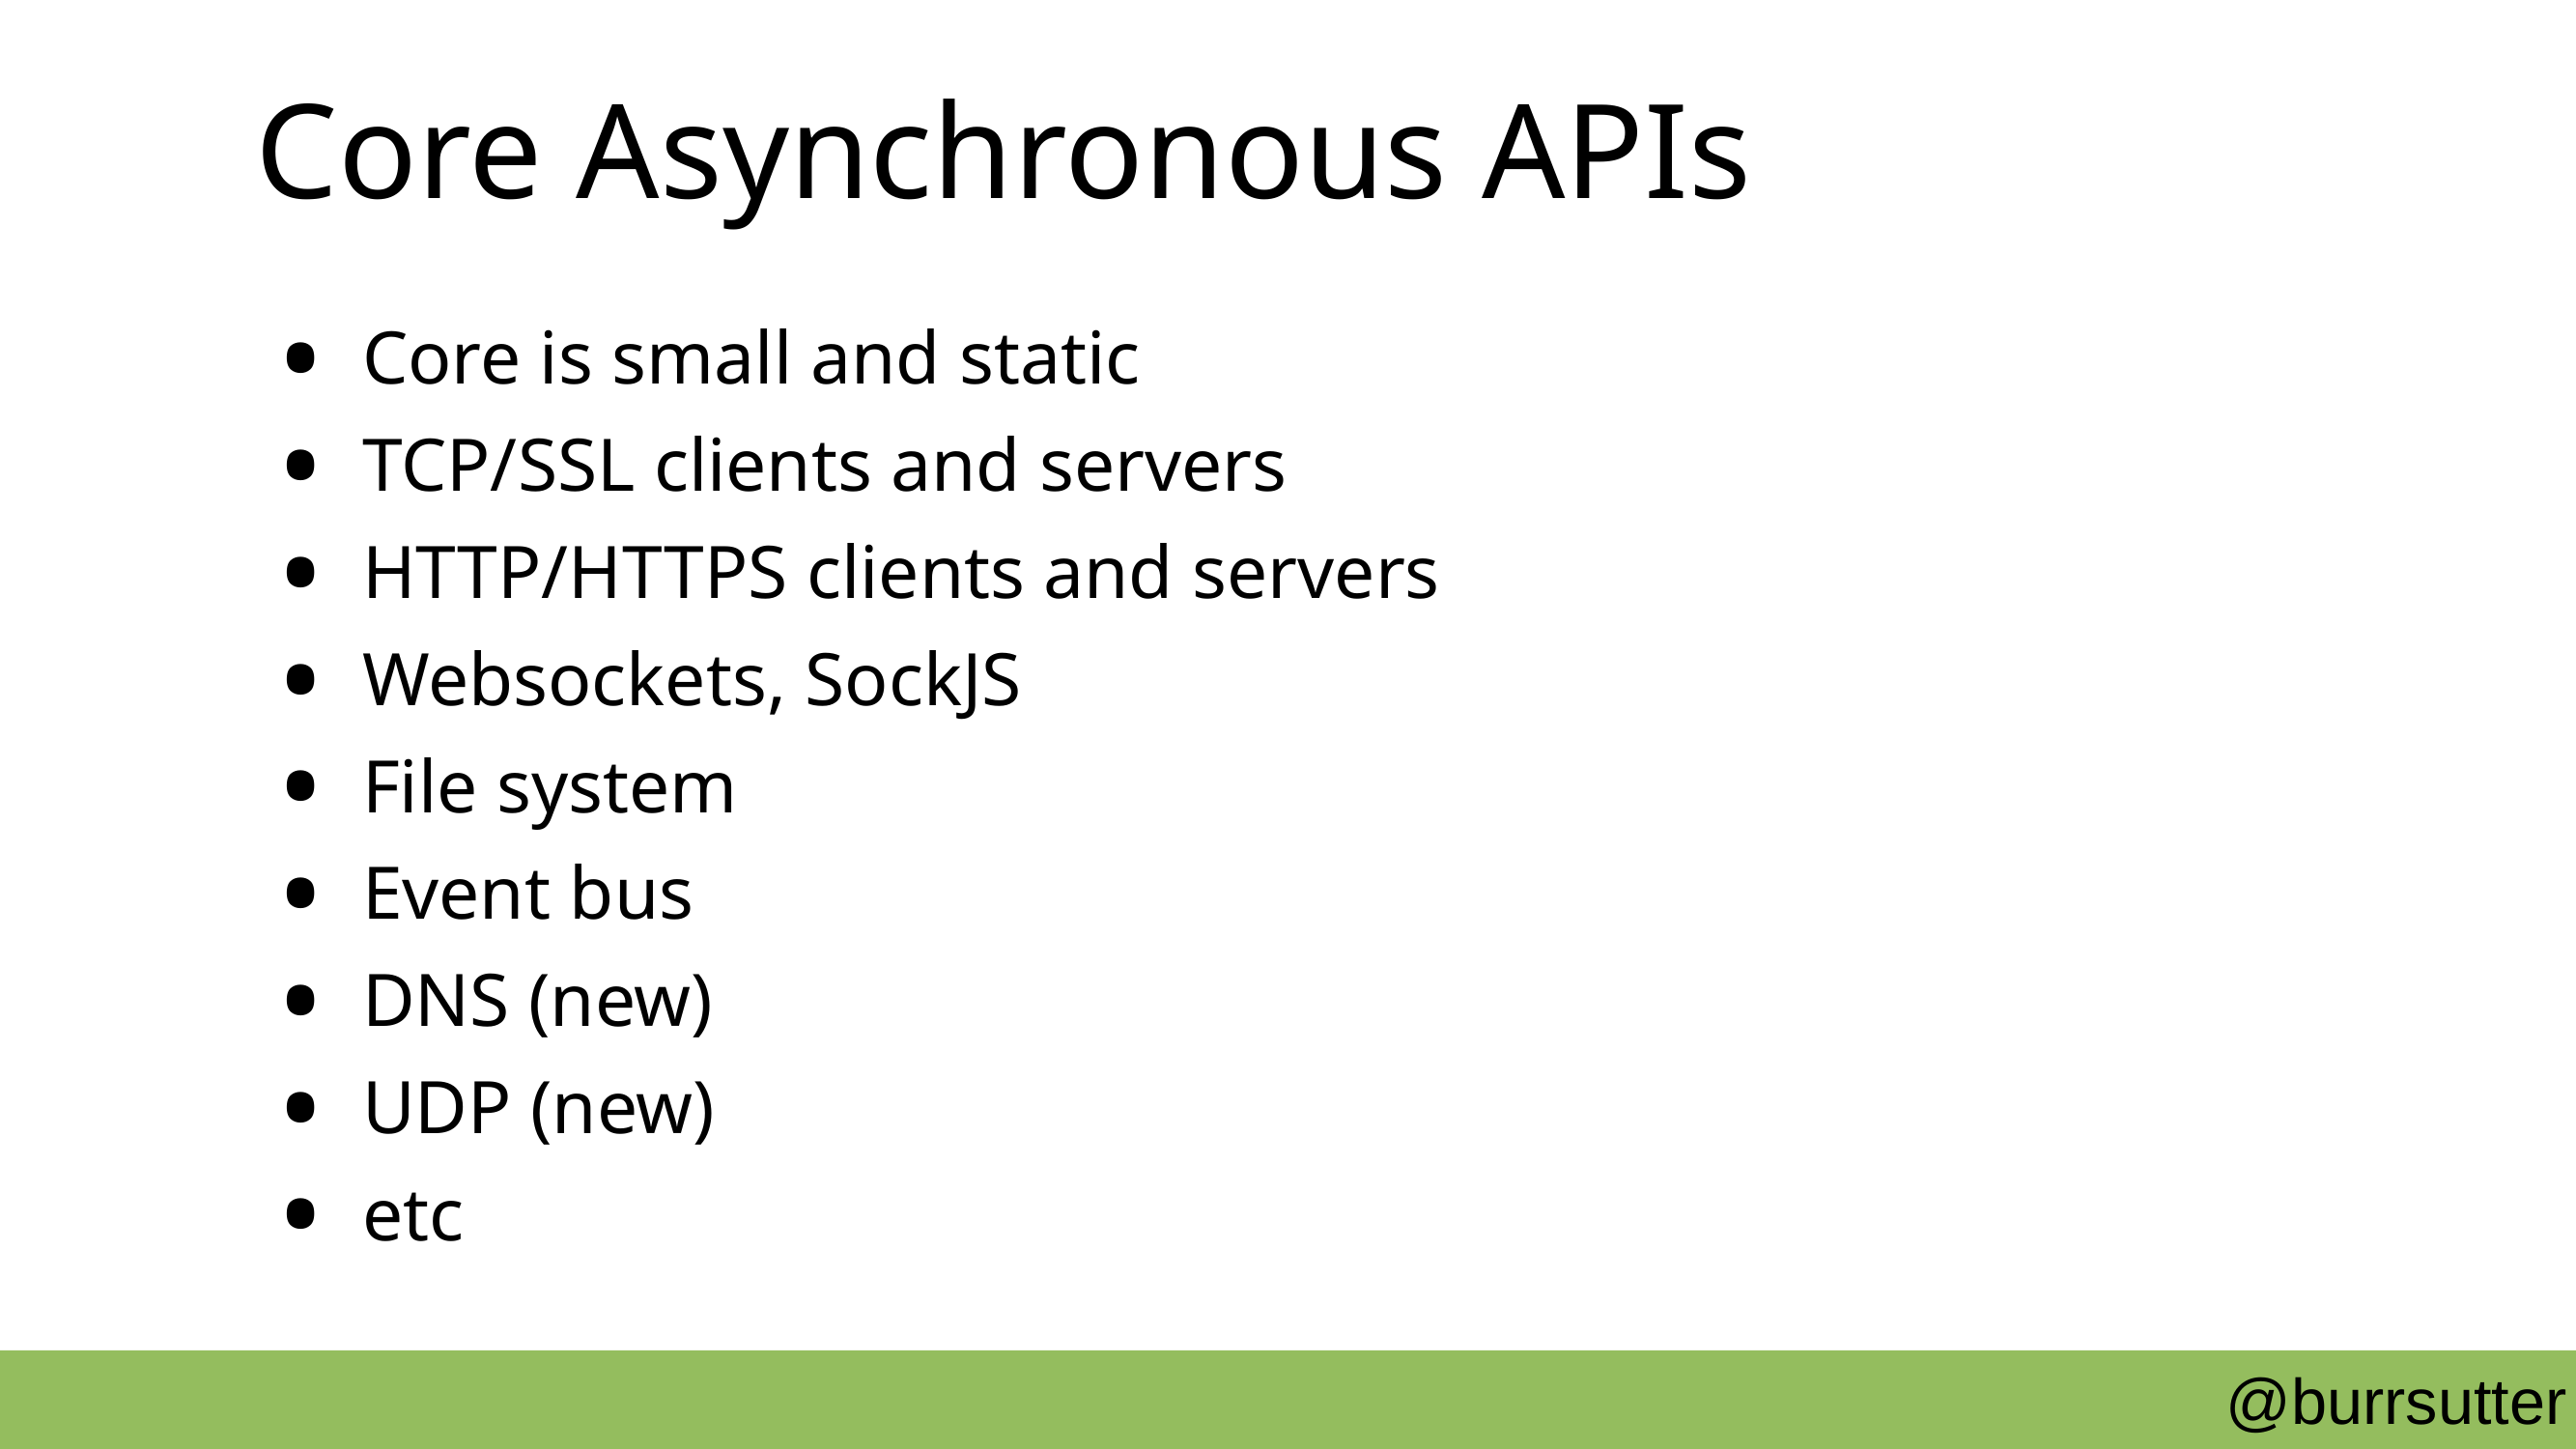

# Core Asynchronous APIs
Core is small and static
TCP/SSL clients and servers
HTTP/HTTPS clients and servers
Websockets, SockJS
File system
Event bus
DNS (new)
UDP (new)
etc